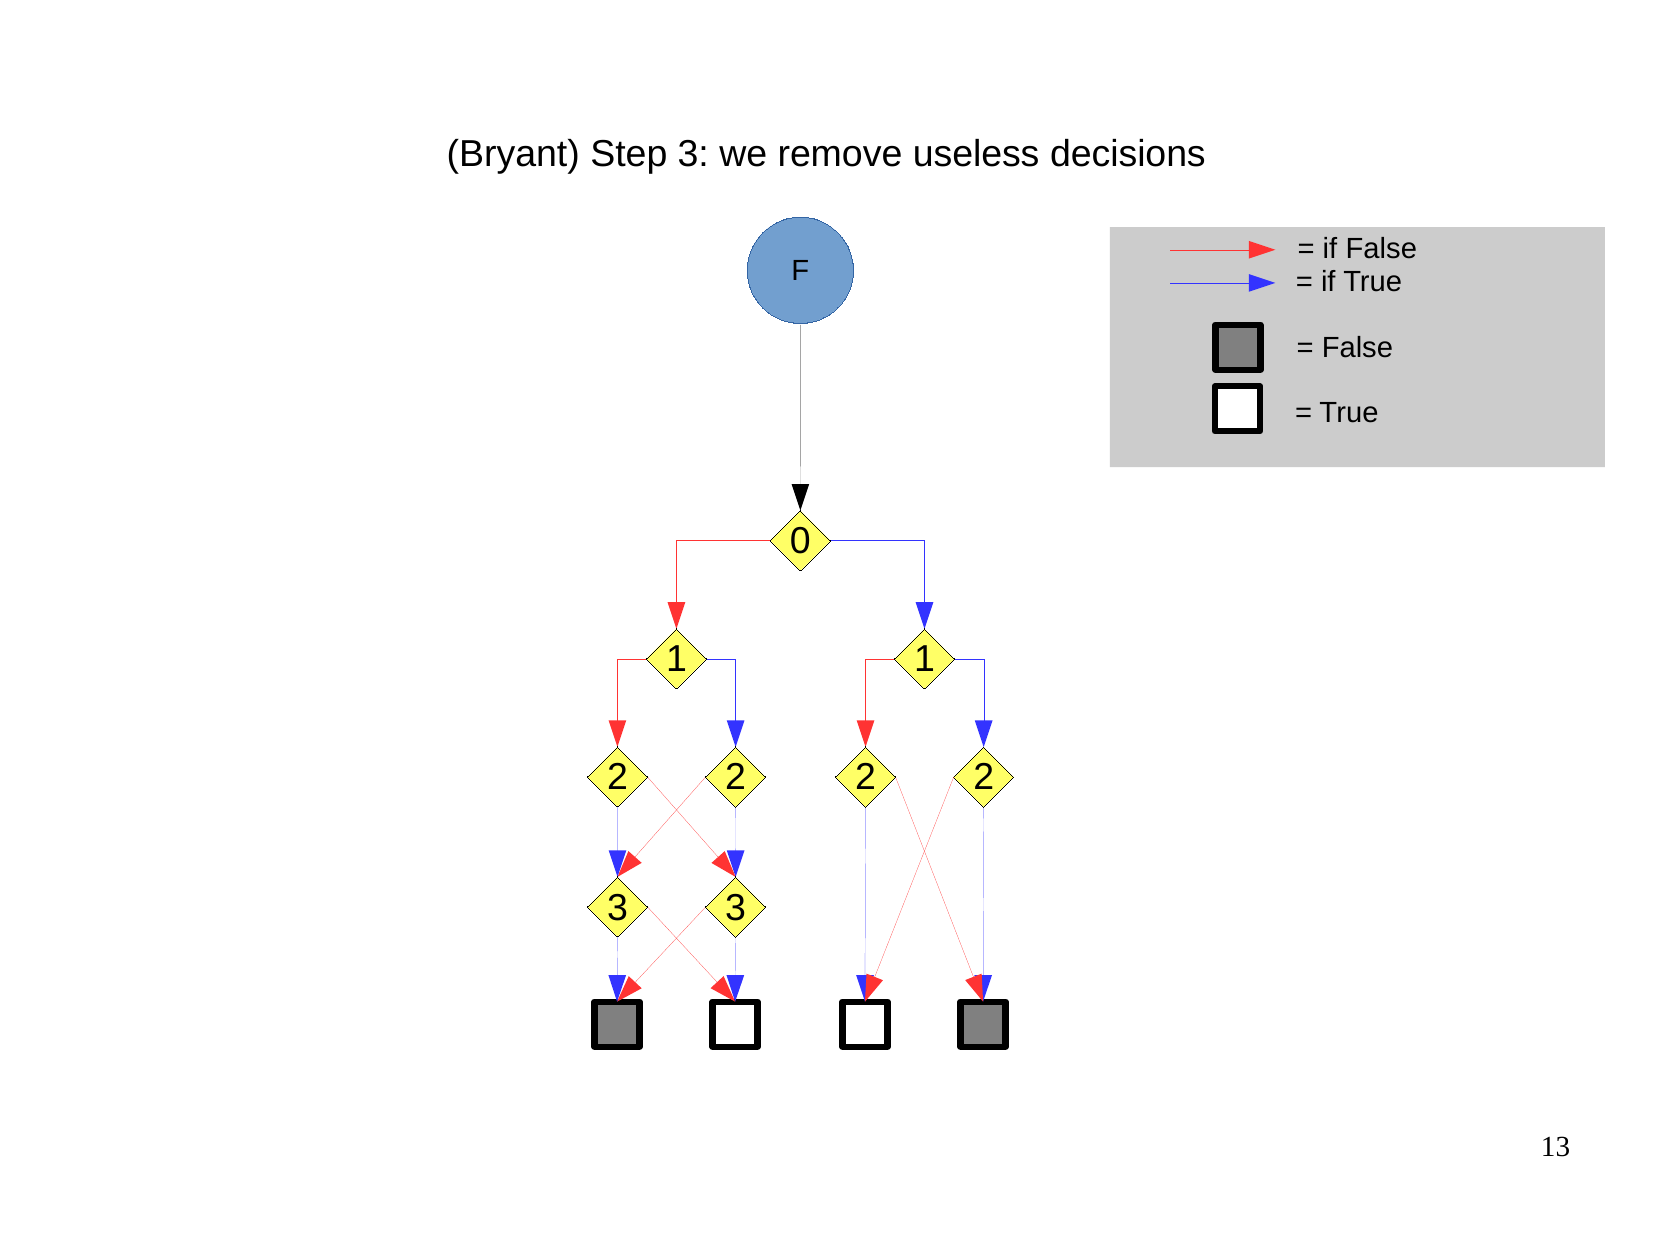

# (Bryant) Step 3: we remove useless decisions
F
= if False
= if True
= False
= True
0
1
1
2
2
2
2
3
3
13